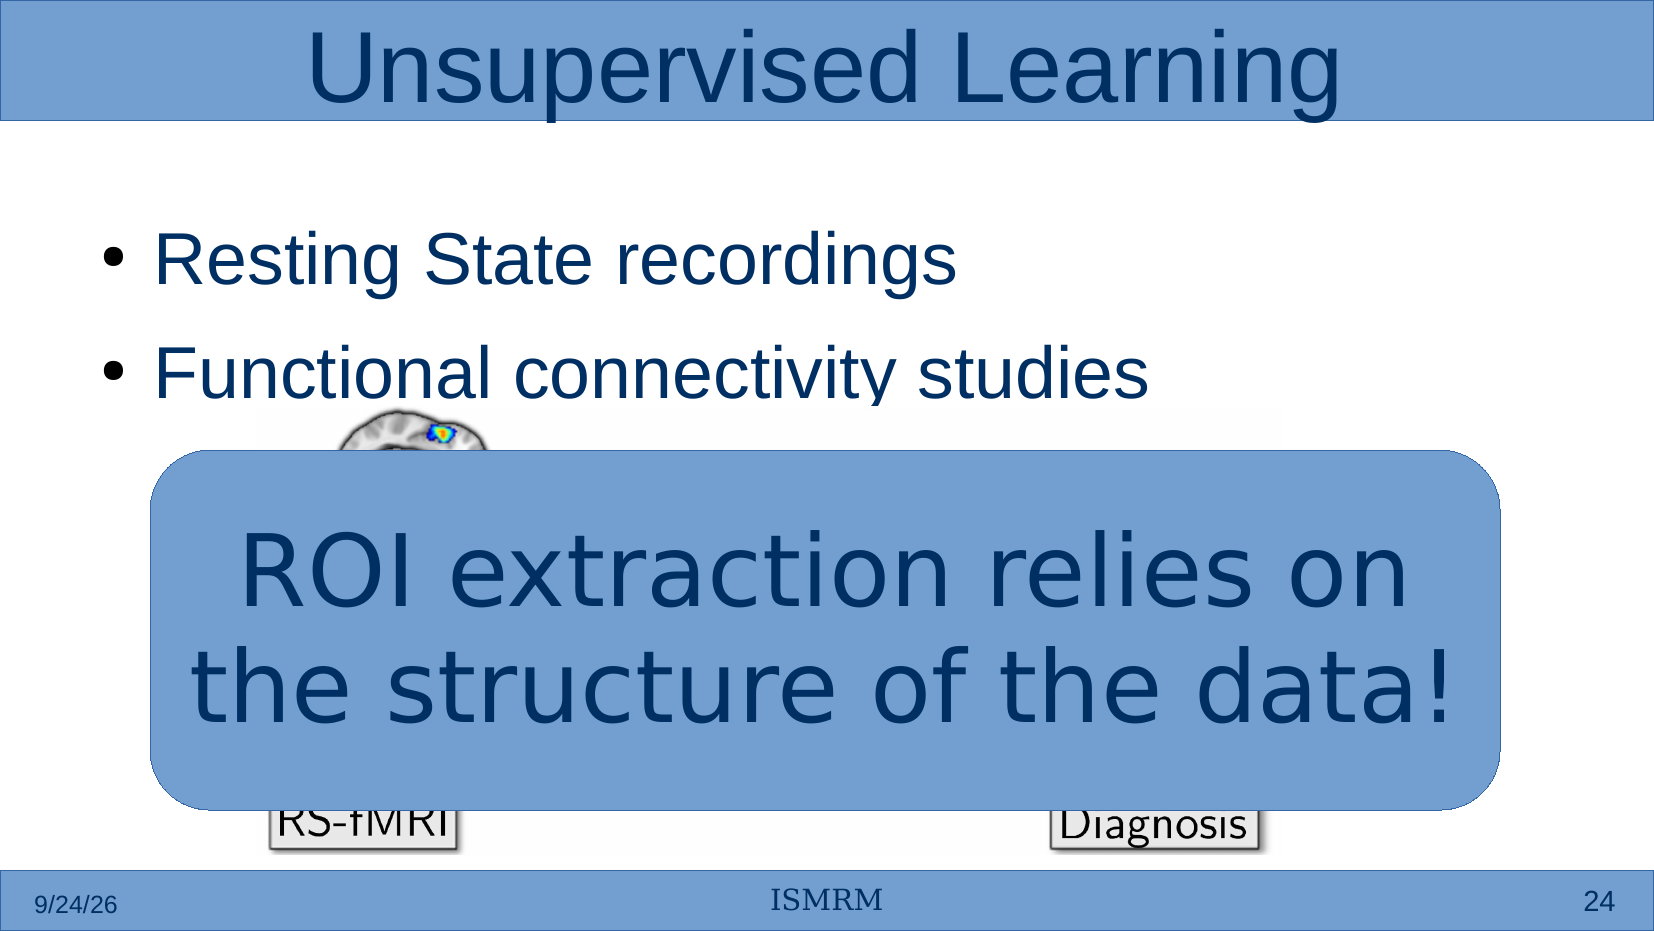

# Unsupervised Learning
Resting State recordings
Functional connectivity studies
ROI extraction relies on
the structure of the data!
24